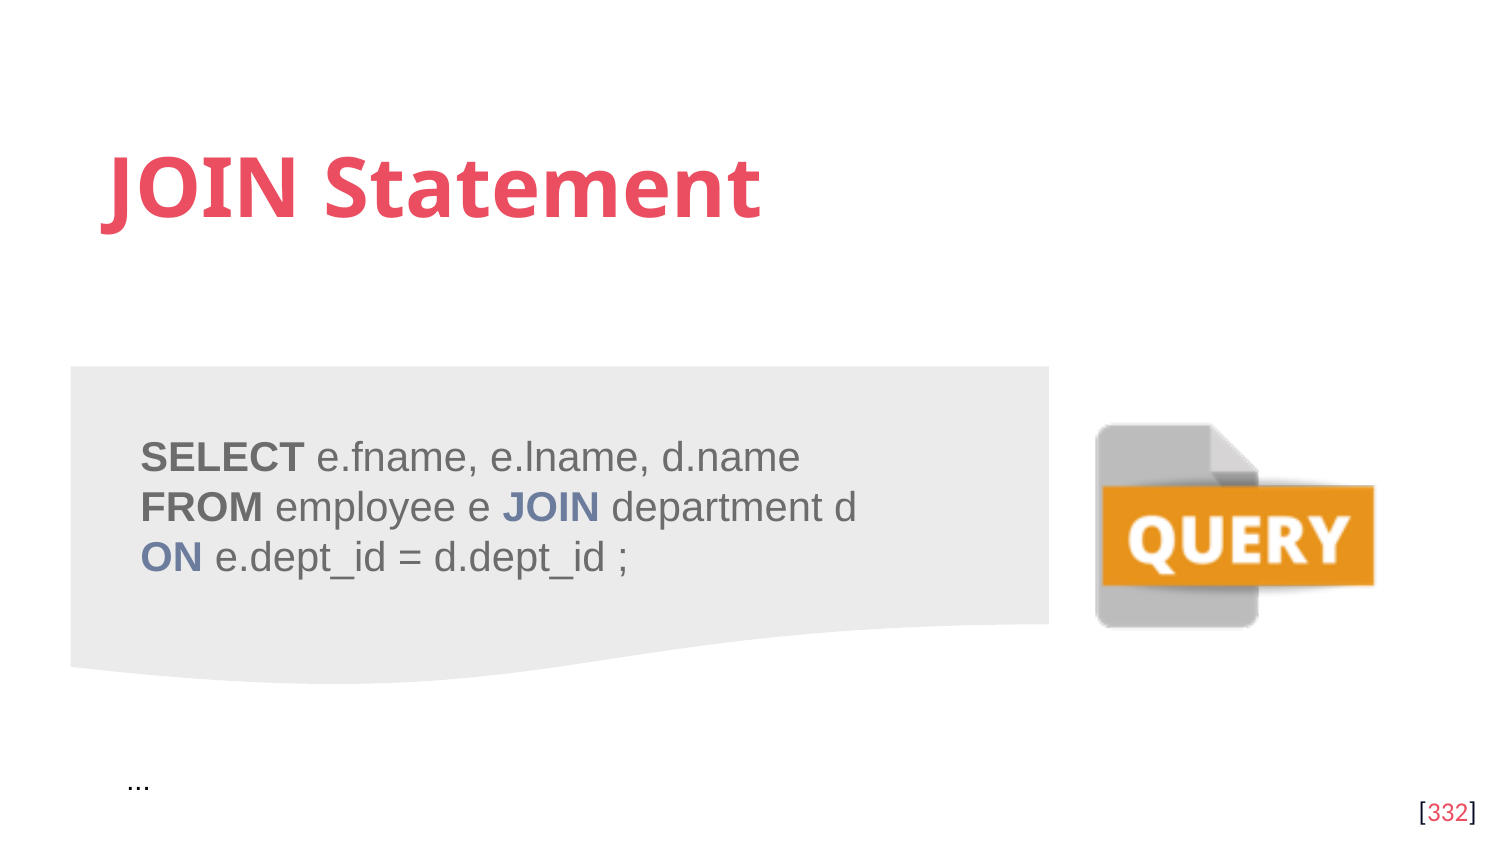

JOIN Statement
SELECT e.fname, e.lname, d.name
FROM employee e JOIN department d
ON e.dept_id = d.dept_id ;
...